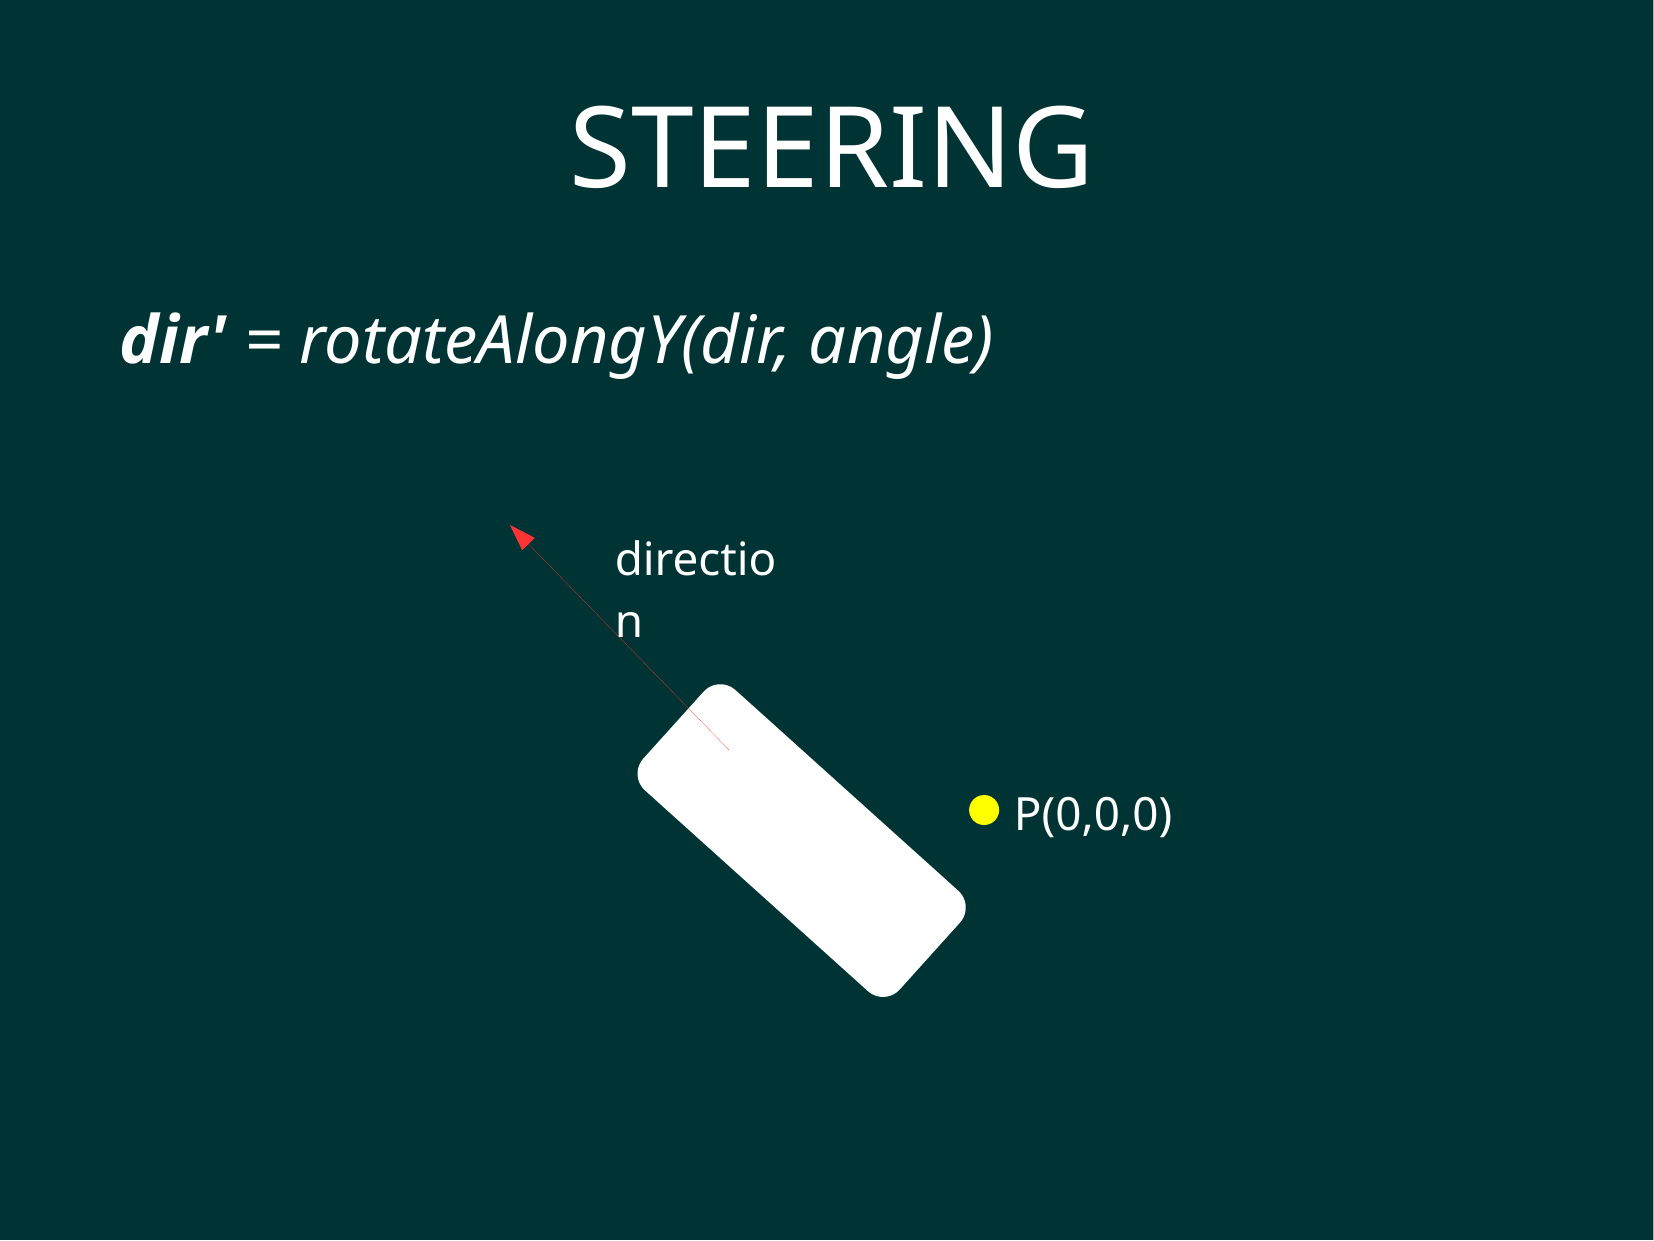

STEERING
dir' = rotateAlongY(dir, angle)
direction
P(0,0,0)